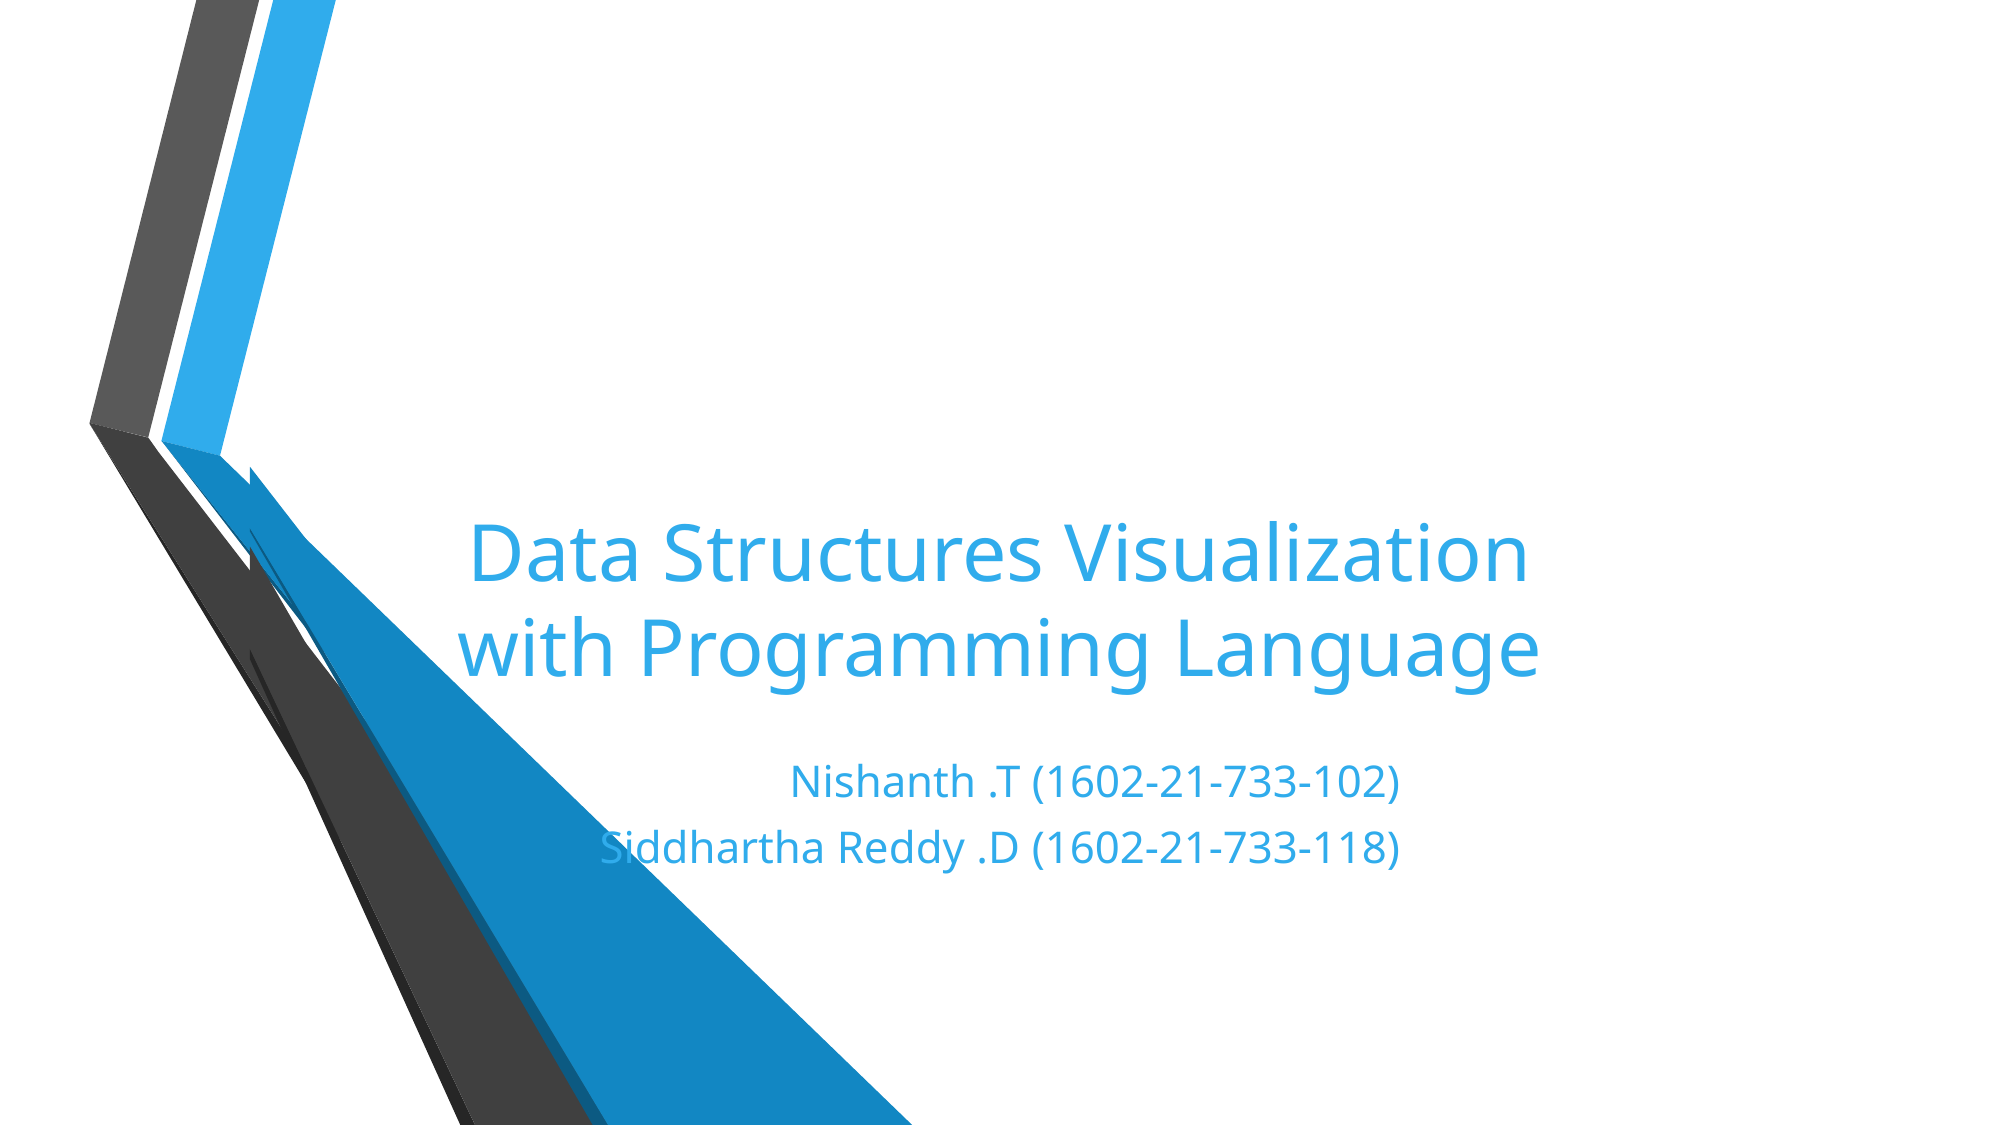

# Data Structures Visualization with Programming Language
Nishanth .T (1602-21-733-102)
Siddhartha Reddy .D (1602-21-733-118)